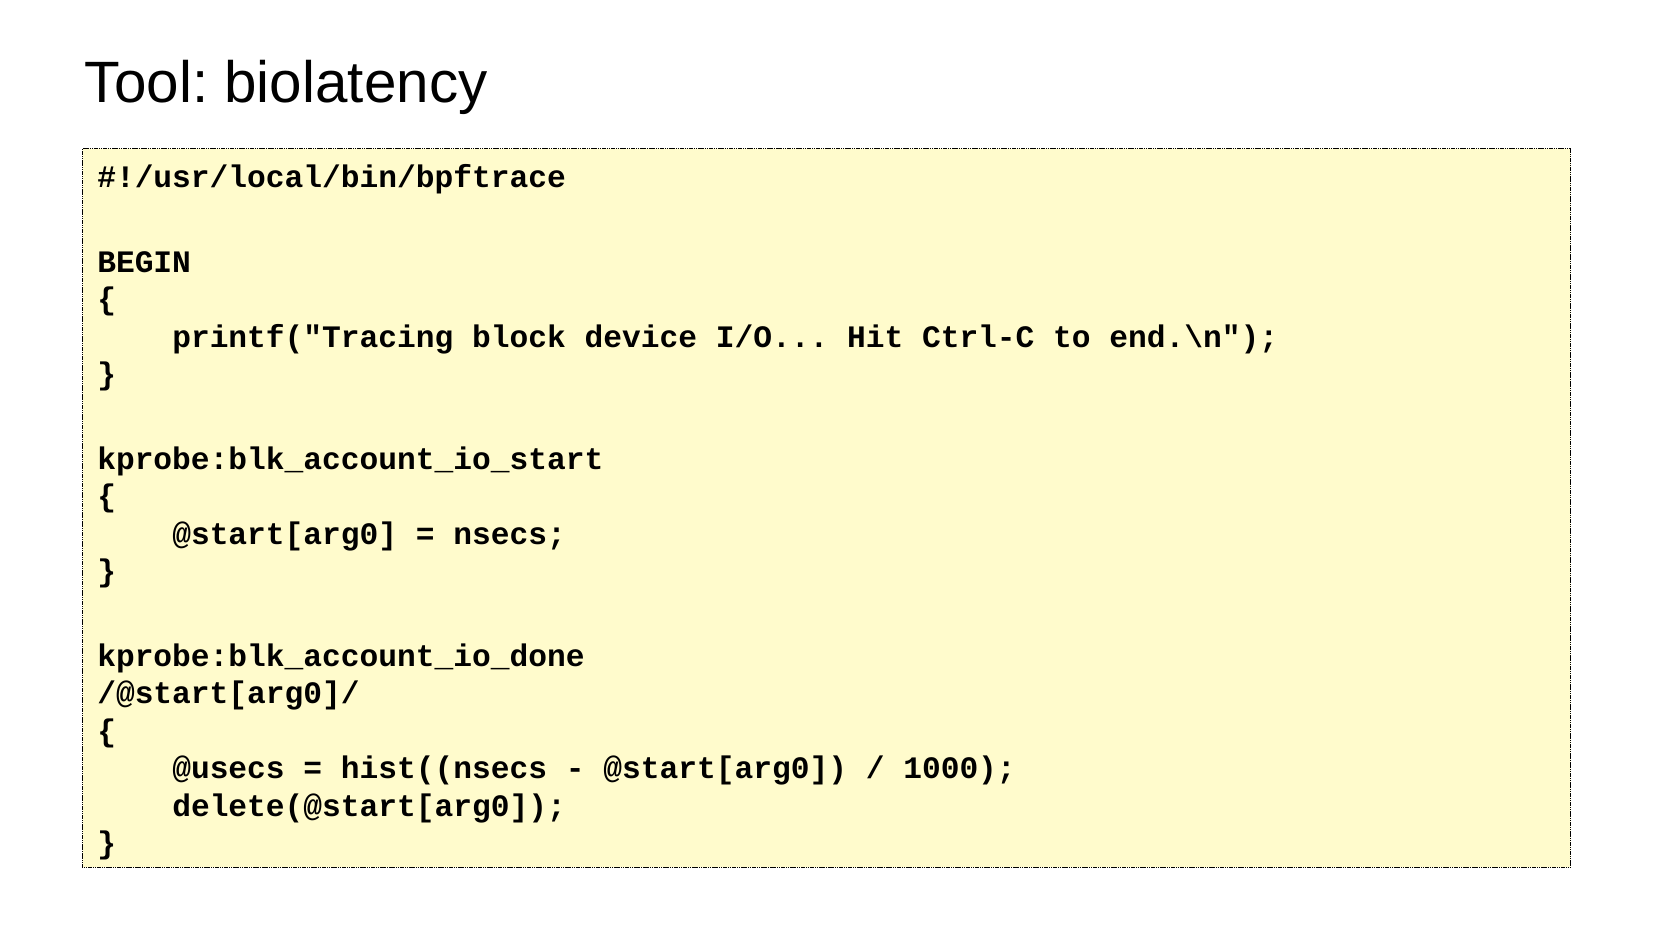

# Tool: biolatency
#!/usr/local/bin/bpftrace
BEGIN
{
	printf("Tracing block device I/O... Hit Ctrl-C to end.\n");
}
kprobe:blk_account_io_start
{
	@start[arg0] = nsecs;
}
kprobe:blk_account_io_done
/@start[arg0]/
{
	@usecs = hist((nsecs - @start[arg0]) / 1000);
	delete(@start[arg0]);
}